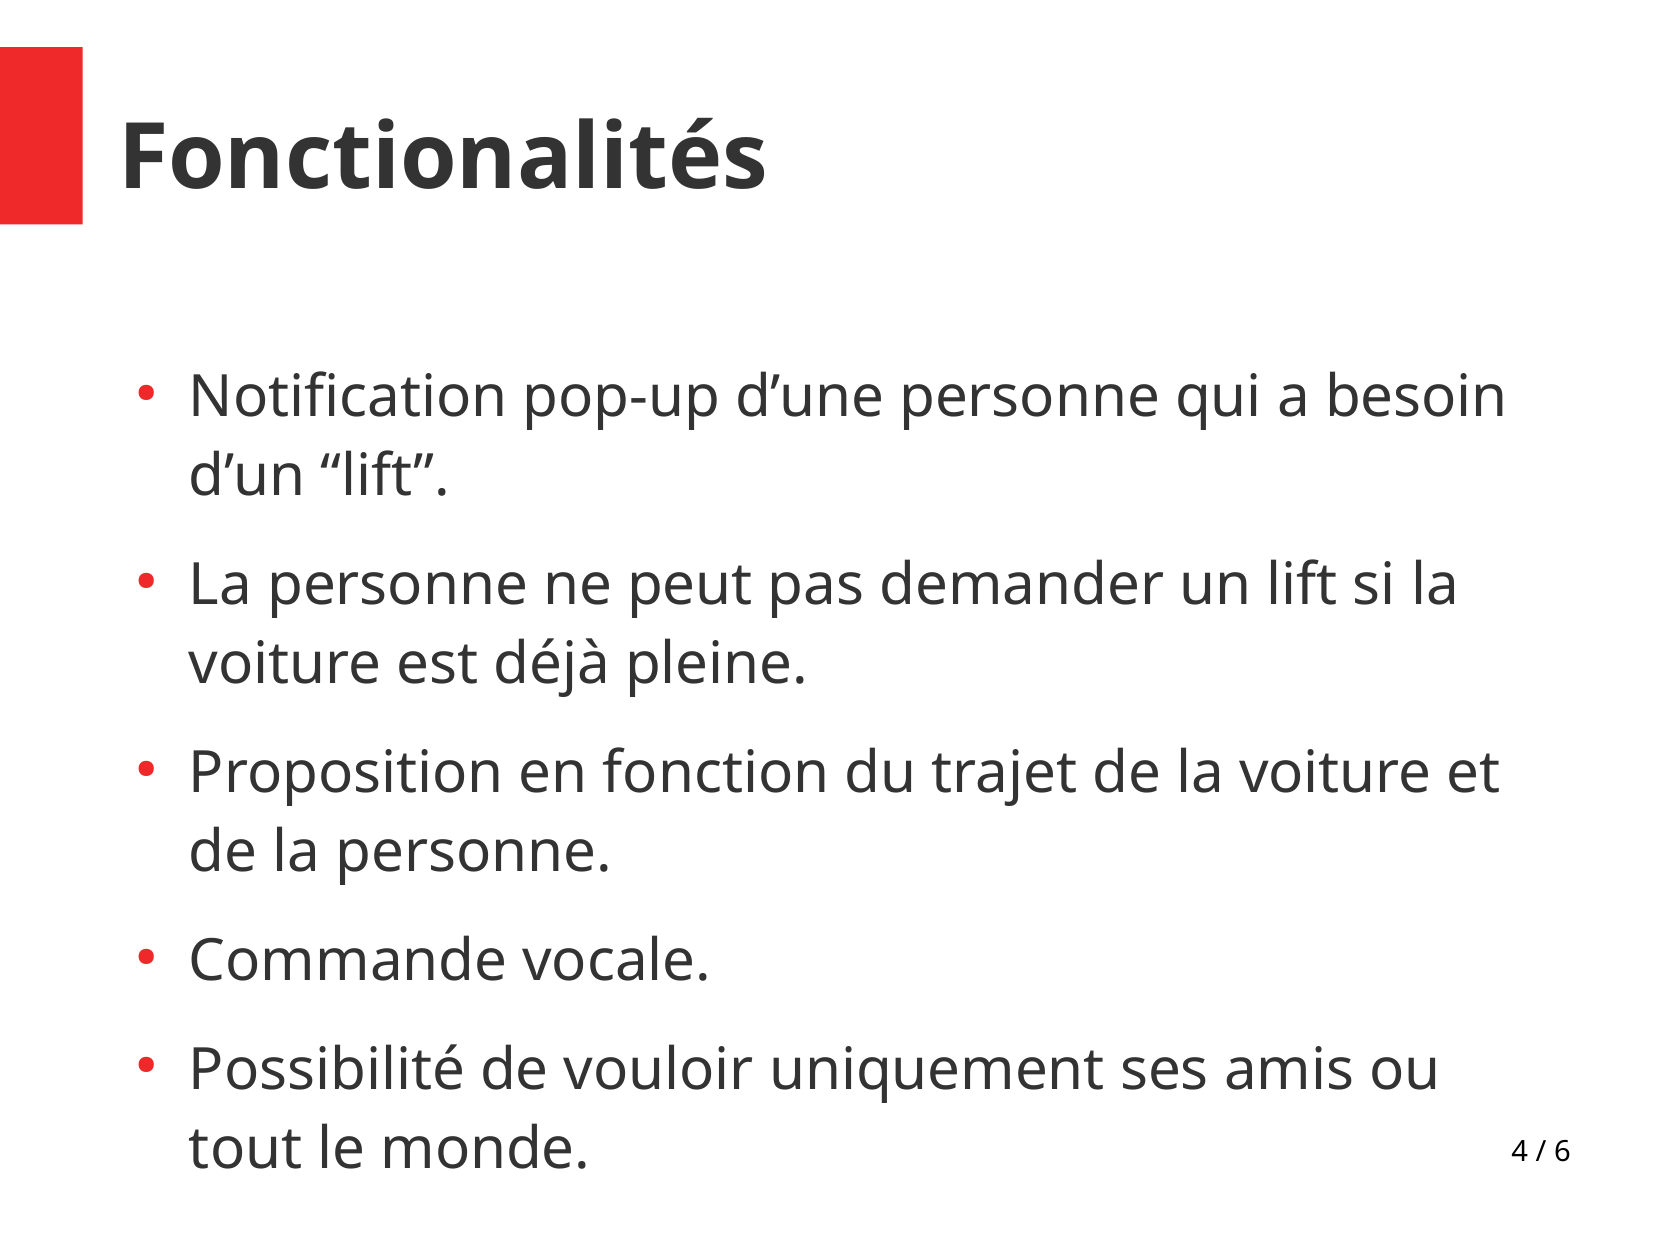

# Fonctionalités
Notification pop-up d’une personne qui a besoin d’un “lift”.
La personne ne peut pas demander un lift si la voiture est déjà pleine.
Proposition en fonction du trajet de la voiture et de la personne.
Commande vocale.
Possibilité de vouloir uniquement ses amis ou tout le monde.
4